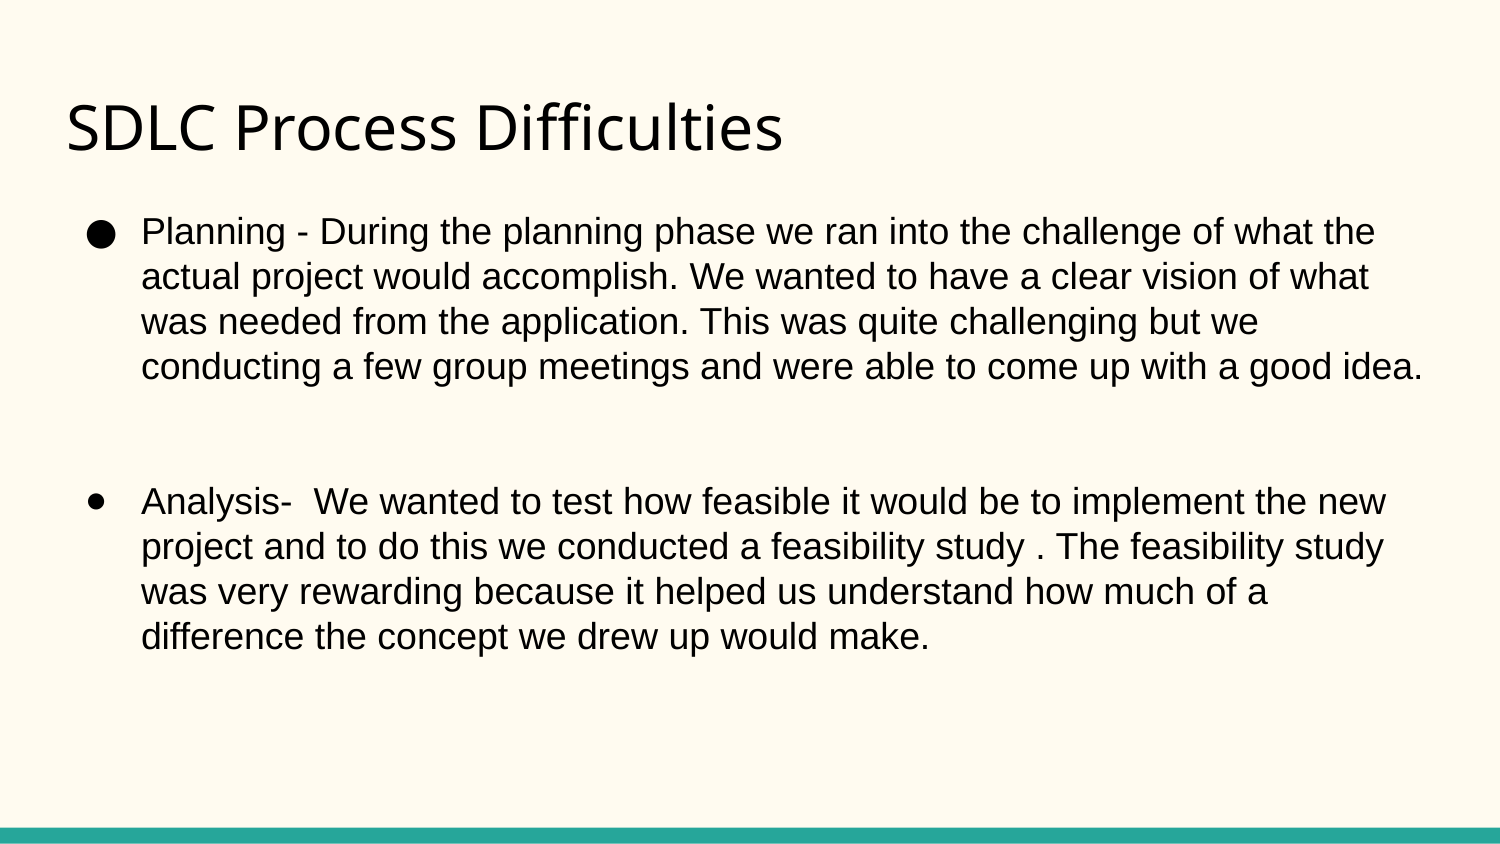

# SDLC Process Difficulties
Planning - During the planning phase we ran into the challenge of what the actual project would accomplish. We wanted to have a clear vision of what was needed from the application. This was quite challenging but we conducting a few group meetings and were able to come up with a good idea.
Analysis- We wanted to test how feasible it would be to implement the new project and to do this we conducted a feasibility study . The feasibility study was very rewarding because it helped us understand how much of a difference the concept we drew up would make.